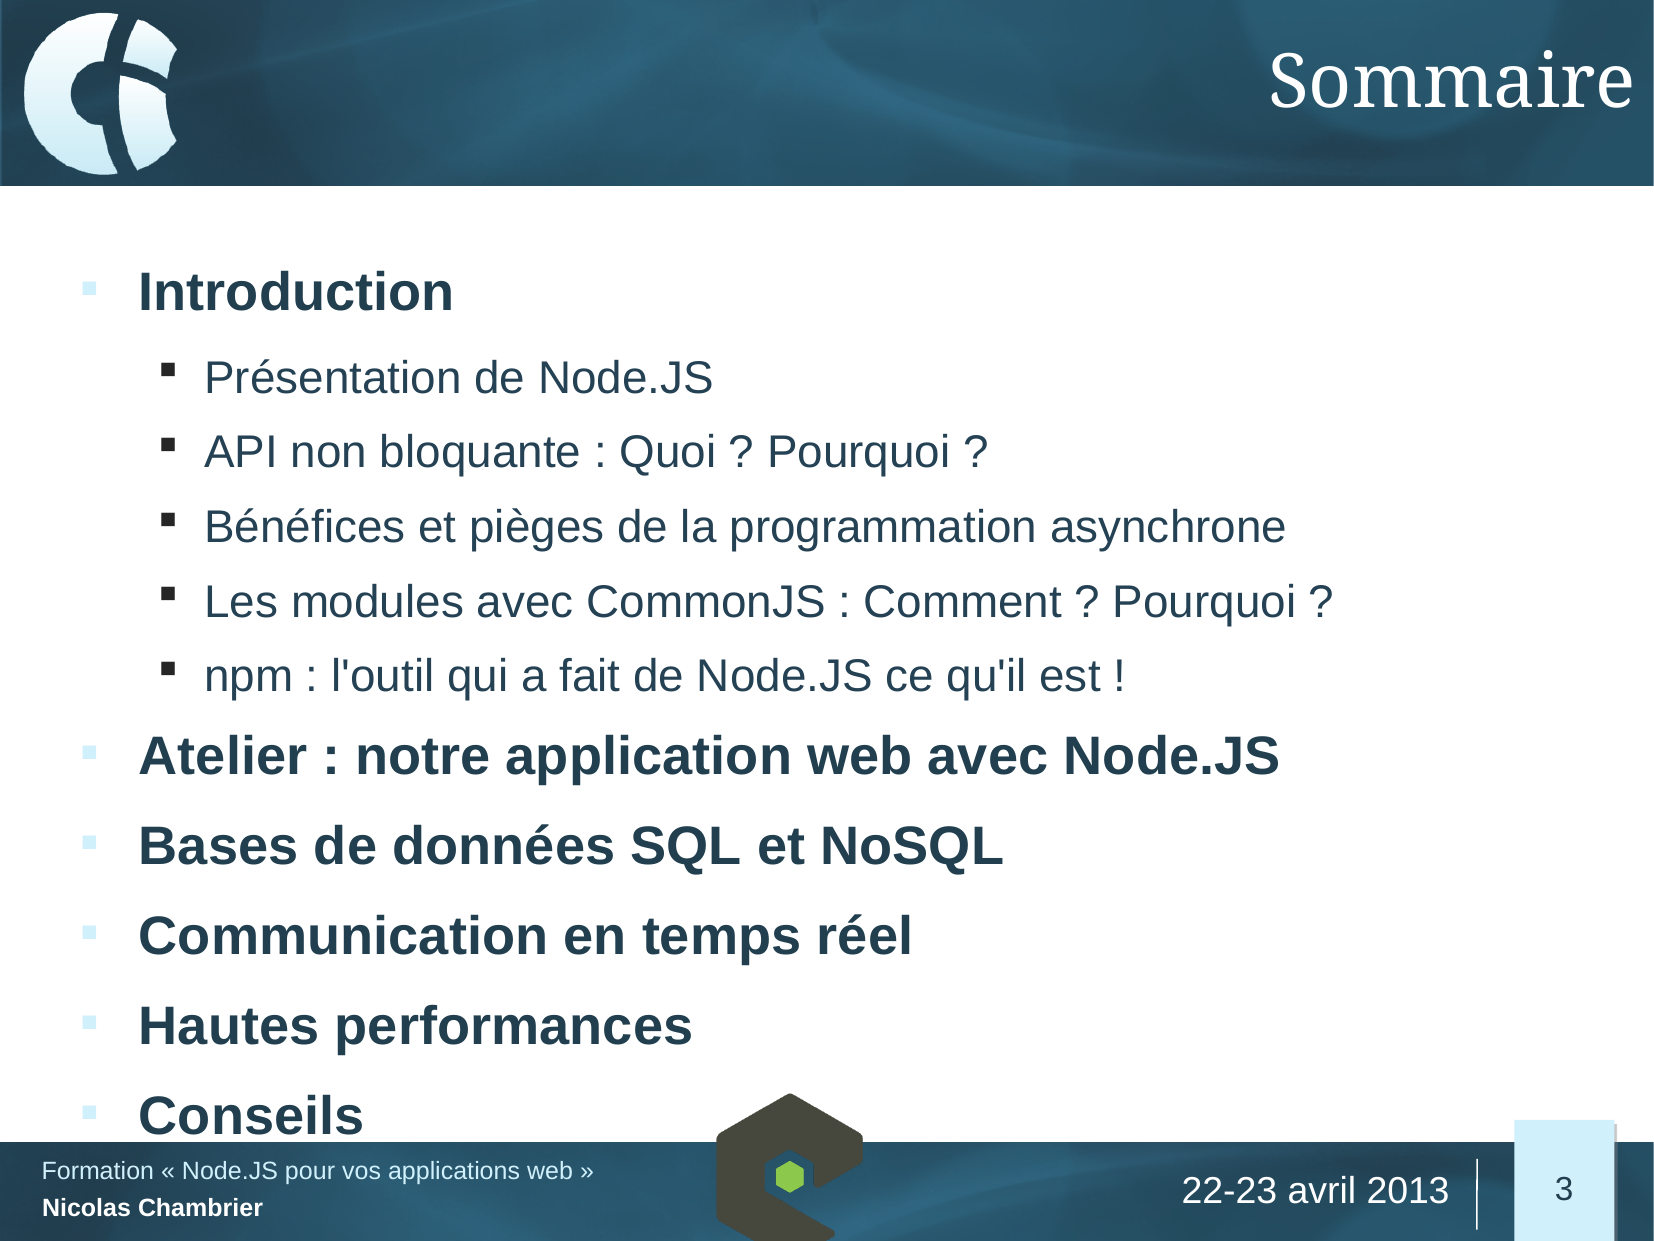

Sommaire
# Introduction
Présentation de Node.JS
API non bloquante : Quoi ? Pourquoi ?
Bénéfices et pièges de la programmation asynchrone
Les modules avec CommonJS : Comment ? Pourquoi ?
npm : l'outil qui a fait de Node.JS ce qu'il est !
Atelier : notre application web avec Node.JS
Bases de données SQL et NoSQL
Communication en temps réel
Hautes performances
Conseils